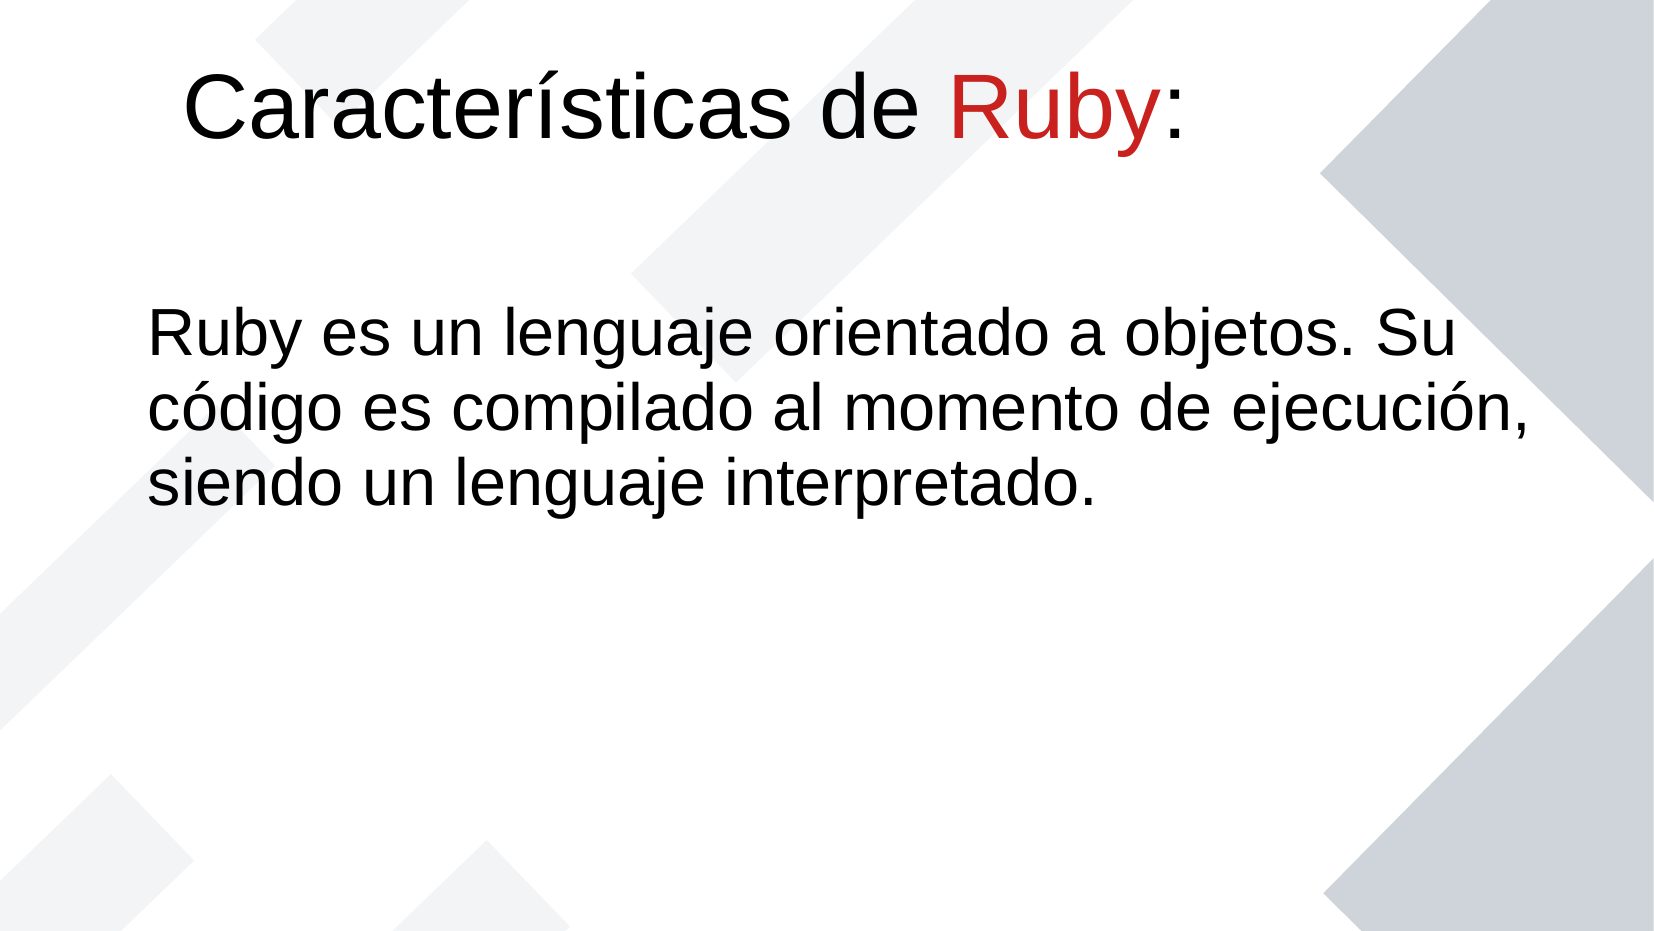

# Características de Ruby:
Ruby es un lenguaje orientado a objetos. Su código es compilado al momento de ejecución, siendo un lenguaje interpretado.